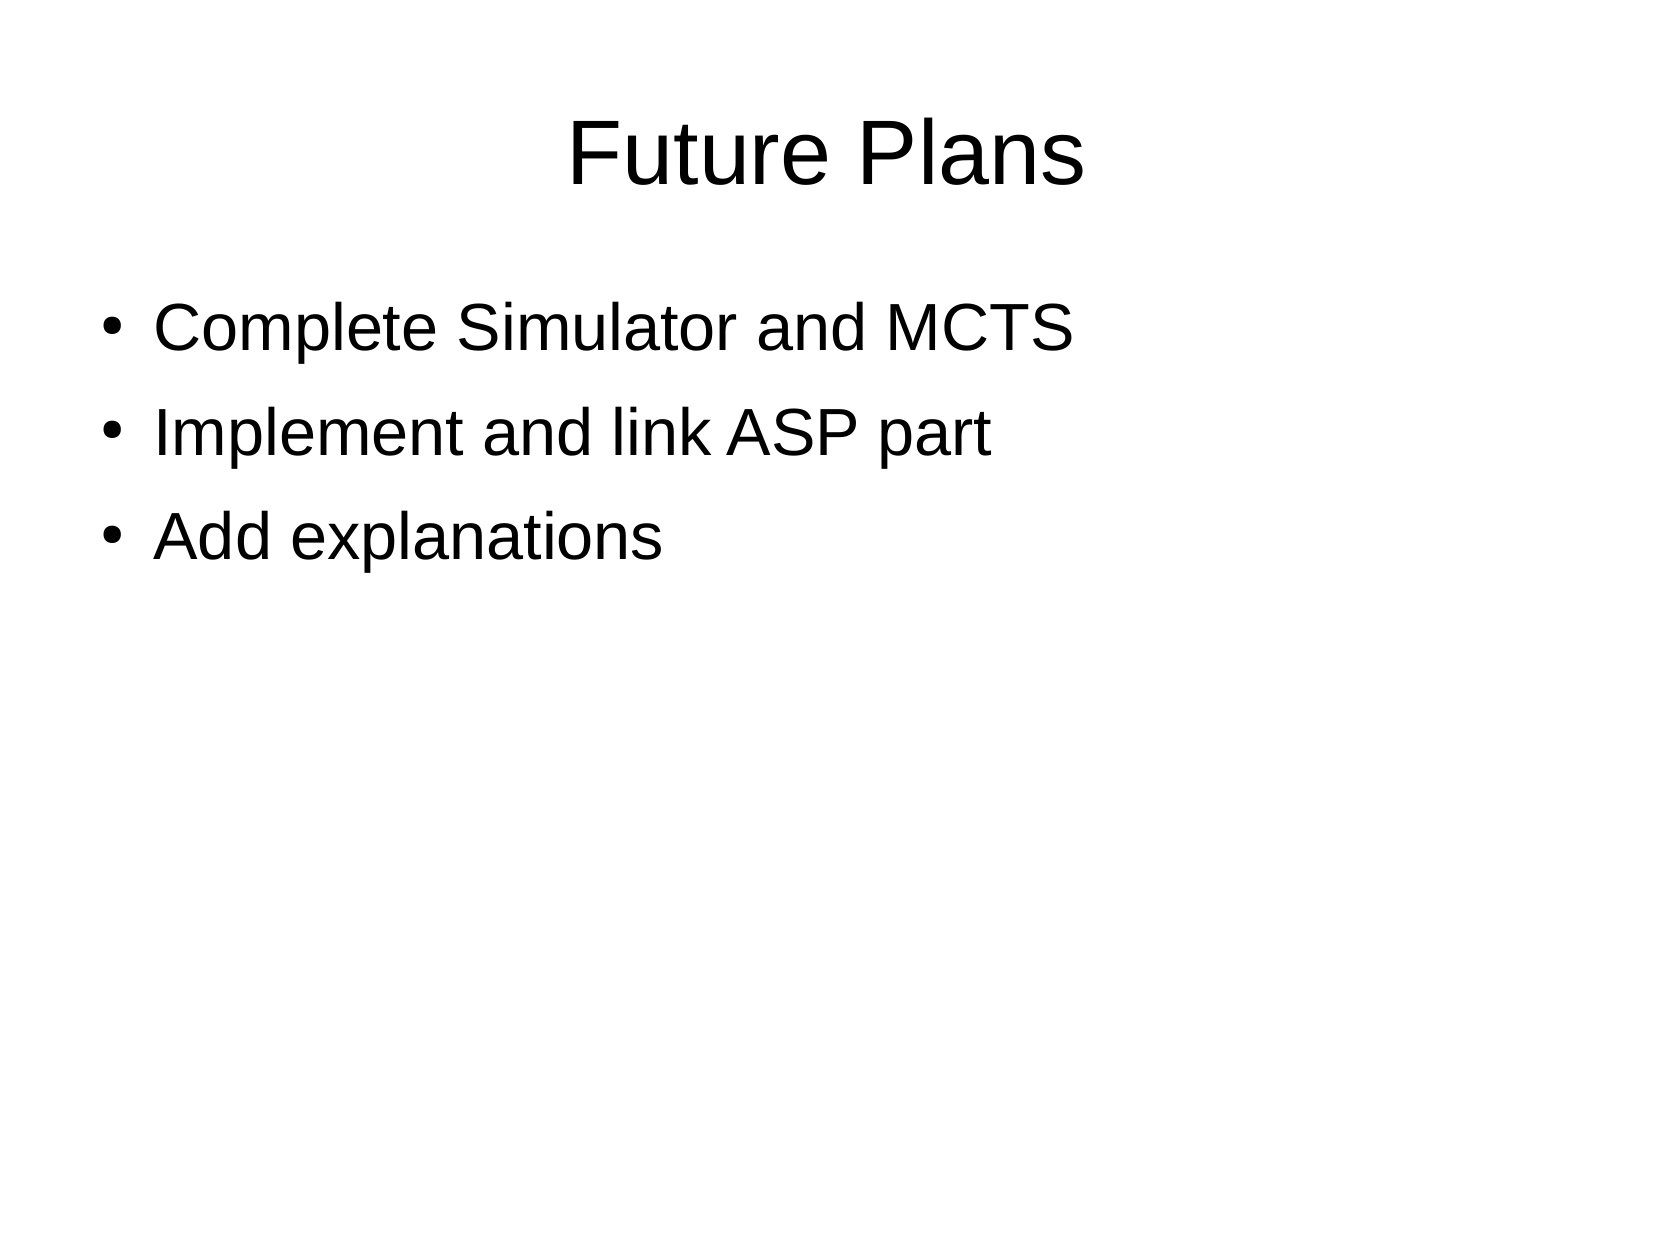

# Future Plans
Complete Simulator and MCTS
Implement and link ASP part
Add explanations